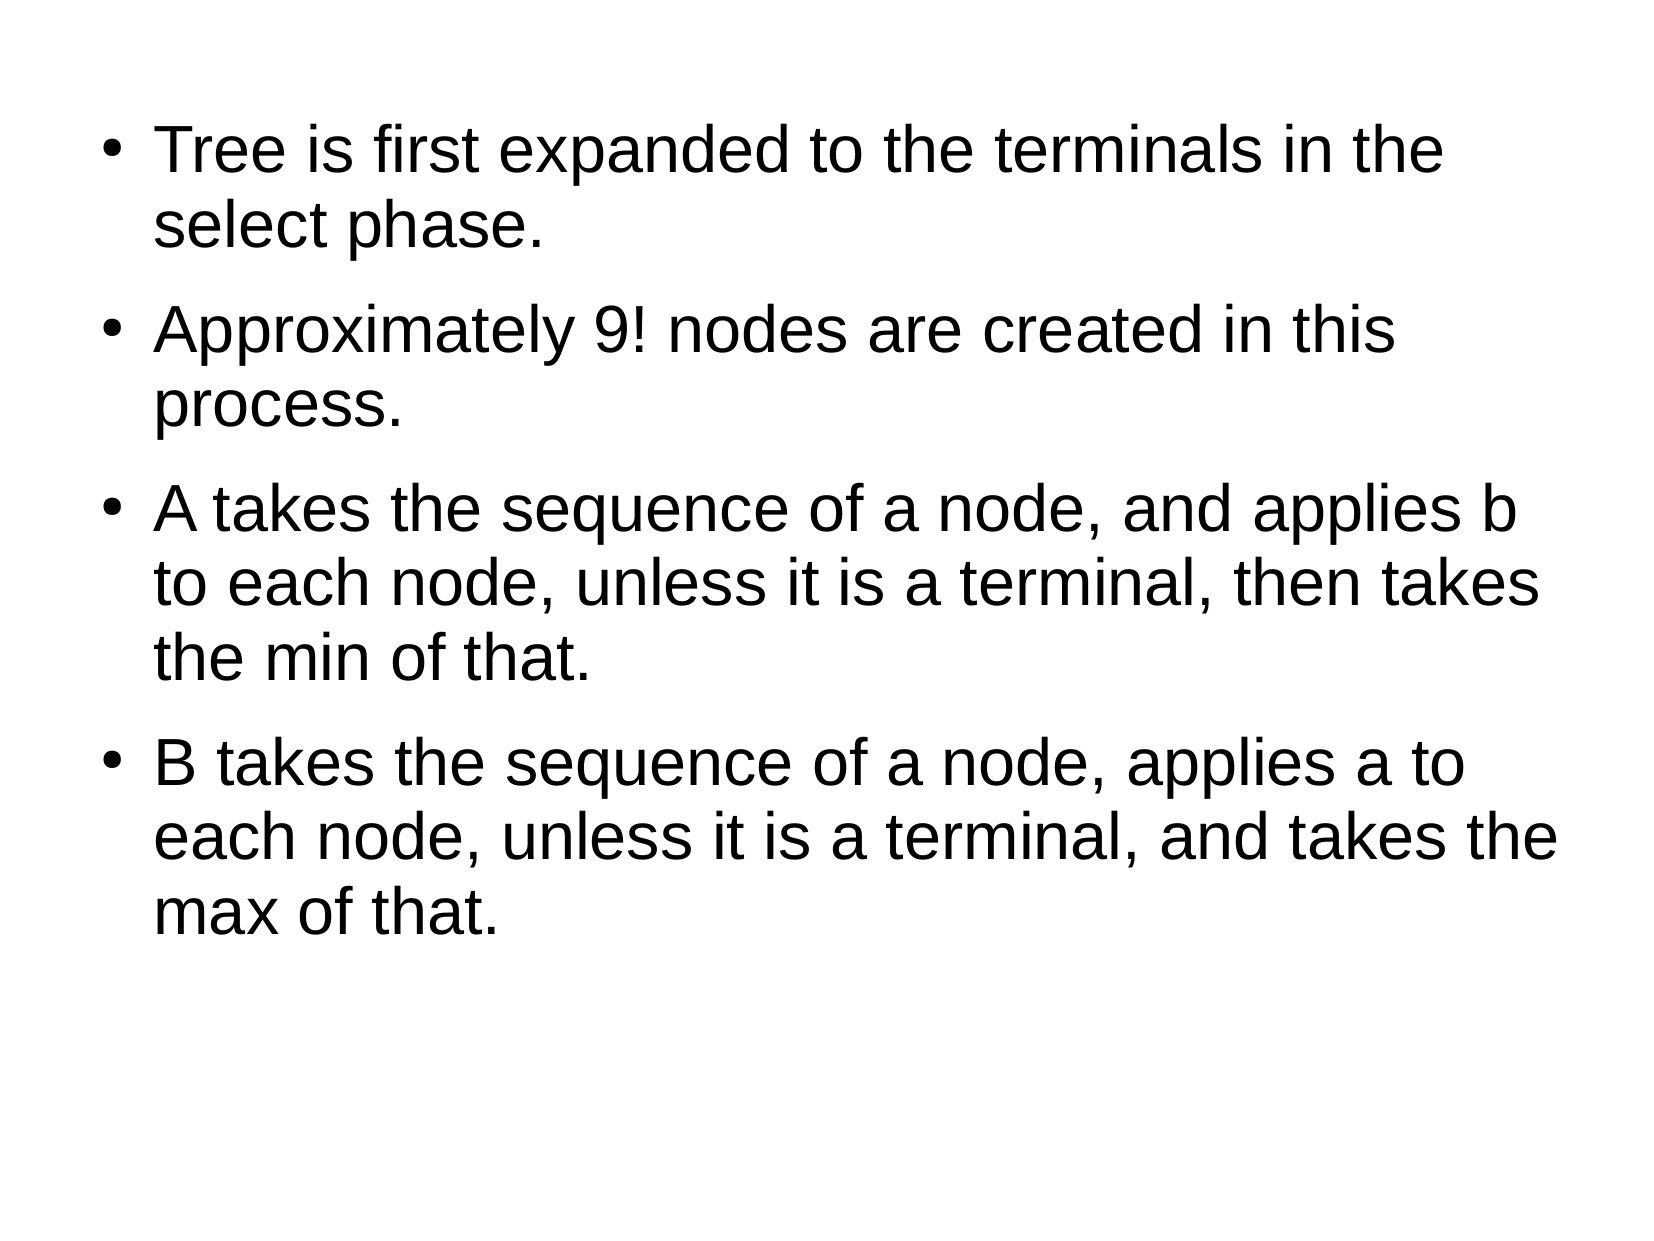

# Tree is first expanded to the terminals in the select phase.
Approximately 9! nodes are created in this process.
A takes the sequence of a node, and applies b to each node, unless it is a terminal, then takes the min of that.
B takes the sequence of a node, applies a to each node, unless it is a terminal, and takes the max of that.